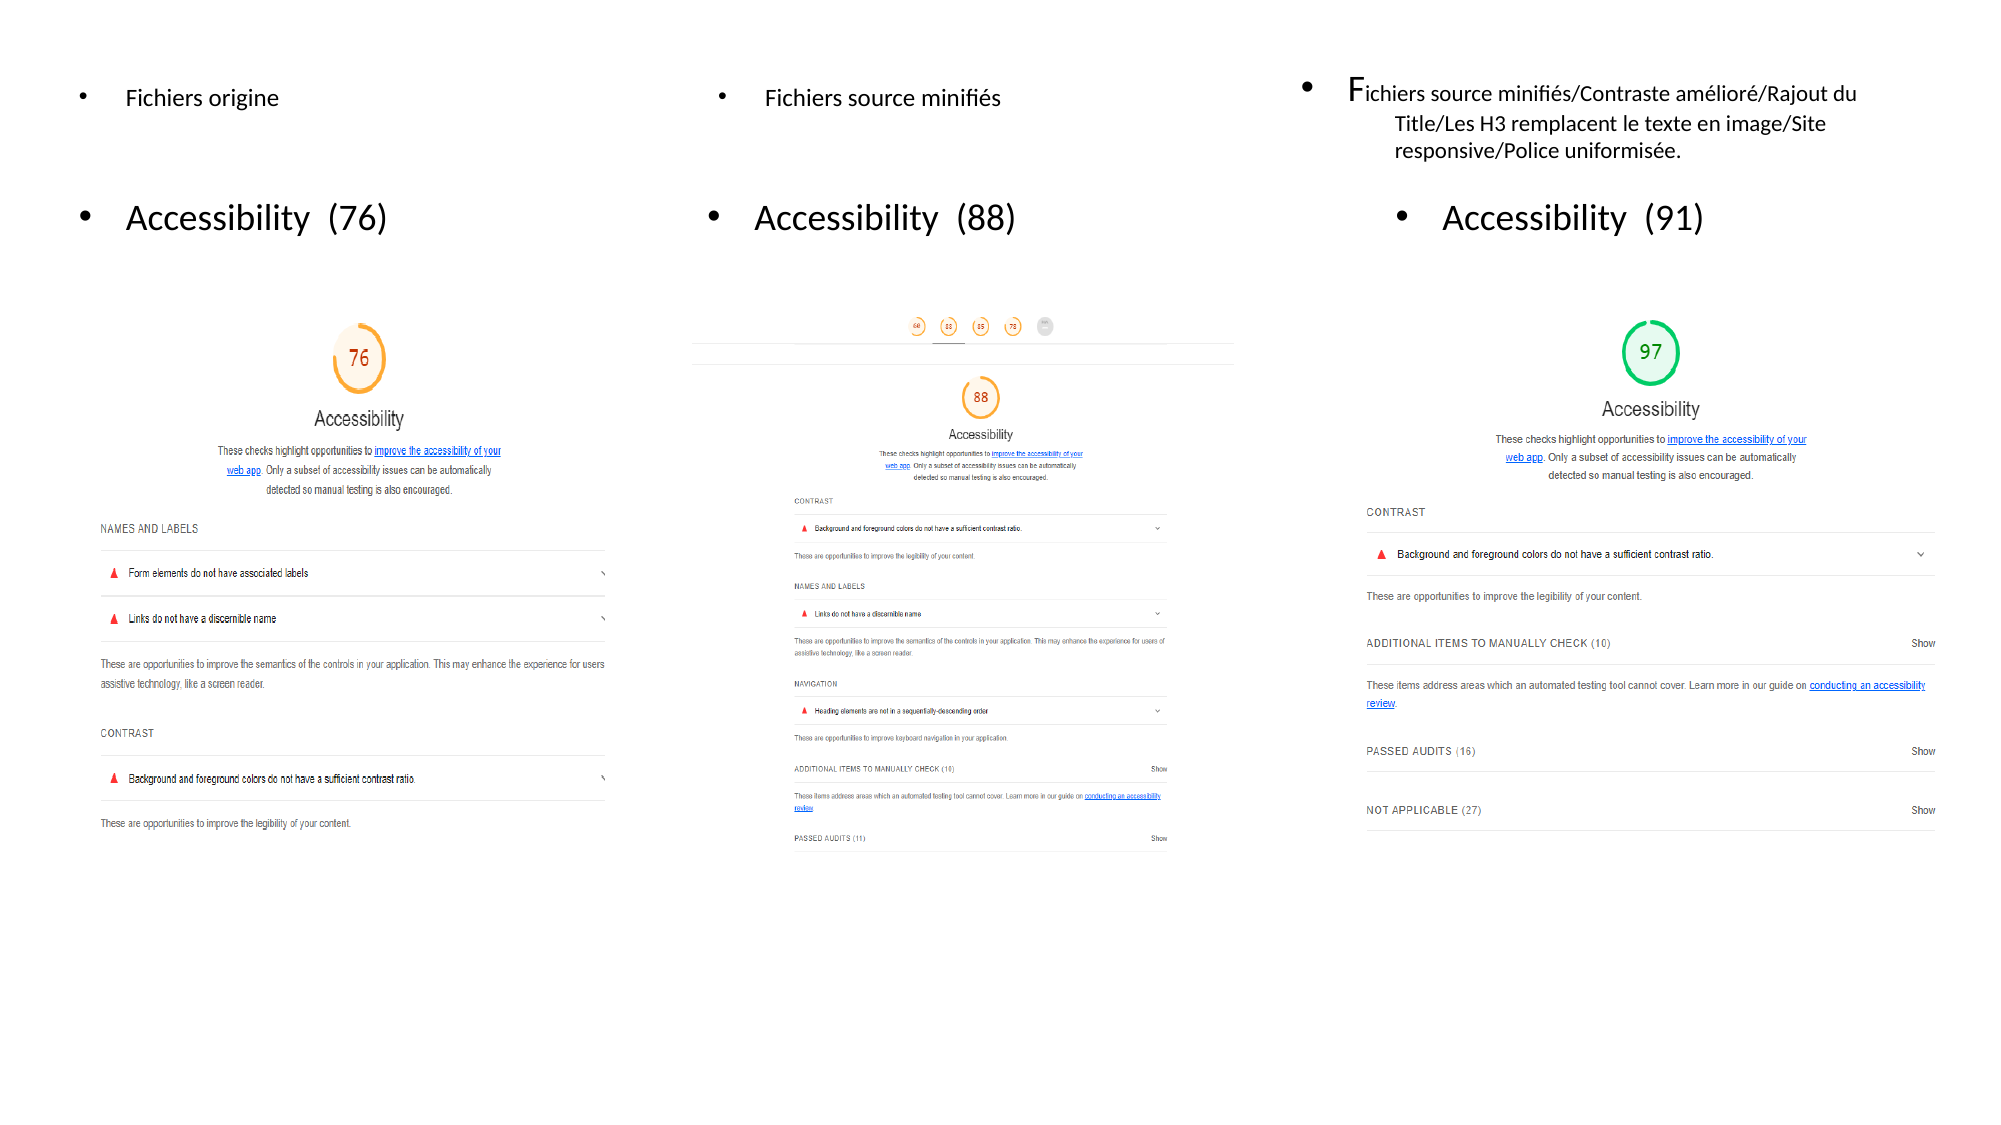

Fichiers source minifiés/Contraste amélioré/Rajout du Title/Les H3 remplacent le texte en image/Site responsive/Police uniformisée.
Fichiers origine
Fichiers source minifiés
Accessibility (76)
Accessibility (88)
Accessibility (91)